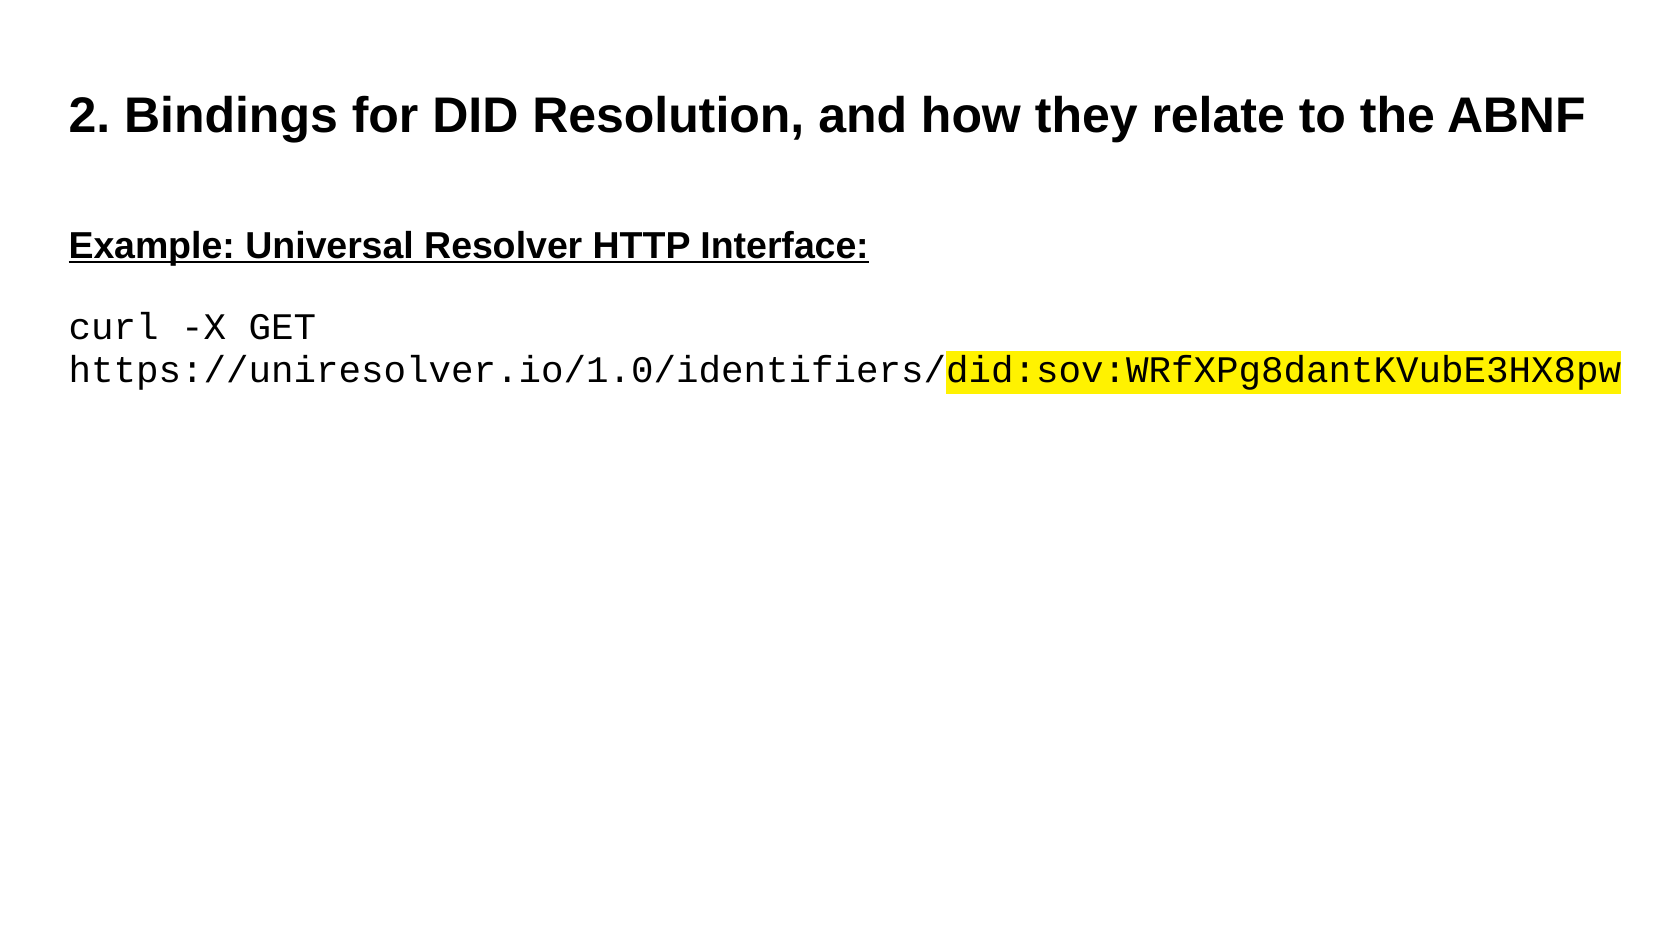

# 2. Bindings for DID Resolution, and how they relate to the ABNF
Example: Universal Resolver HTTP Interface:
curl -X GET https://uniresolver.io/1.0/identifiers/did:sov:WRfXPg8dantKVubE3HX8pw